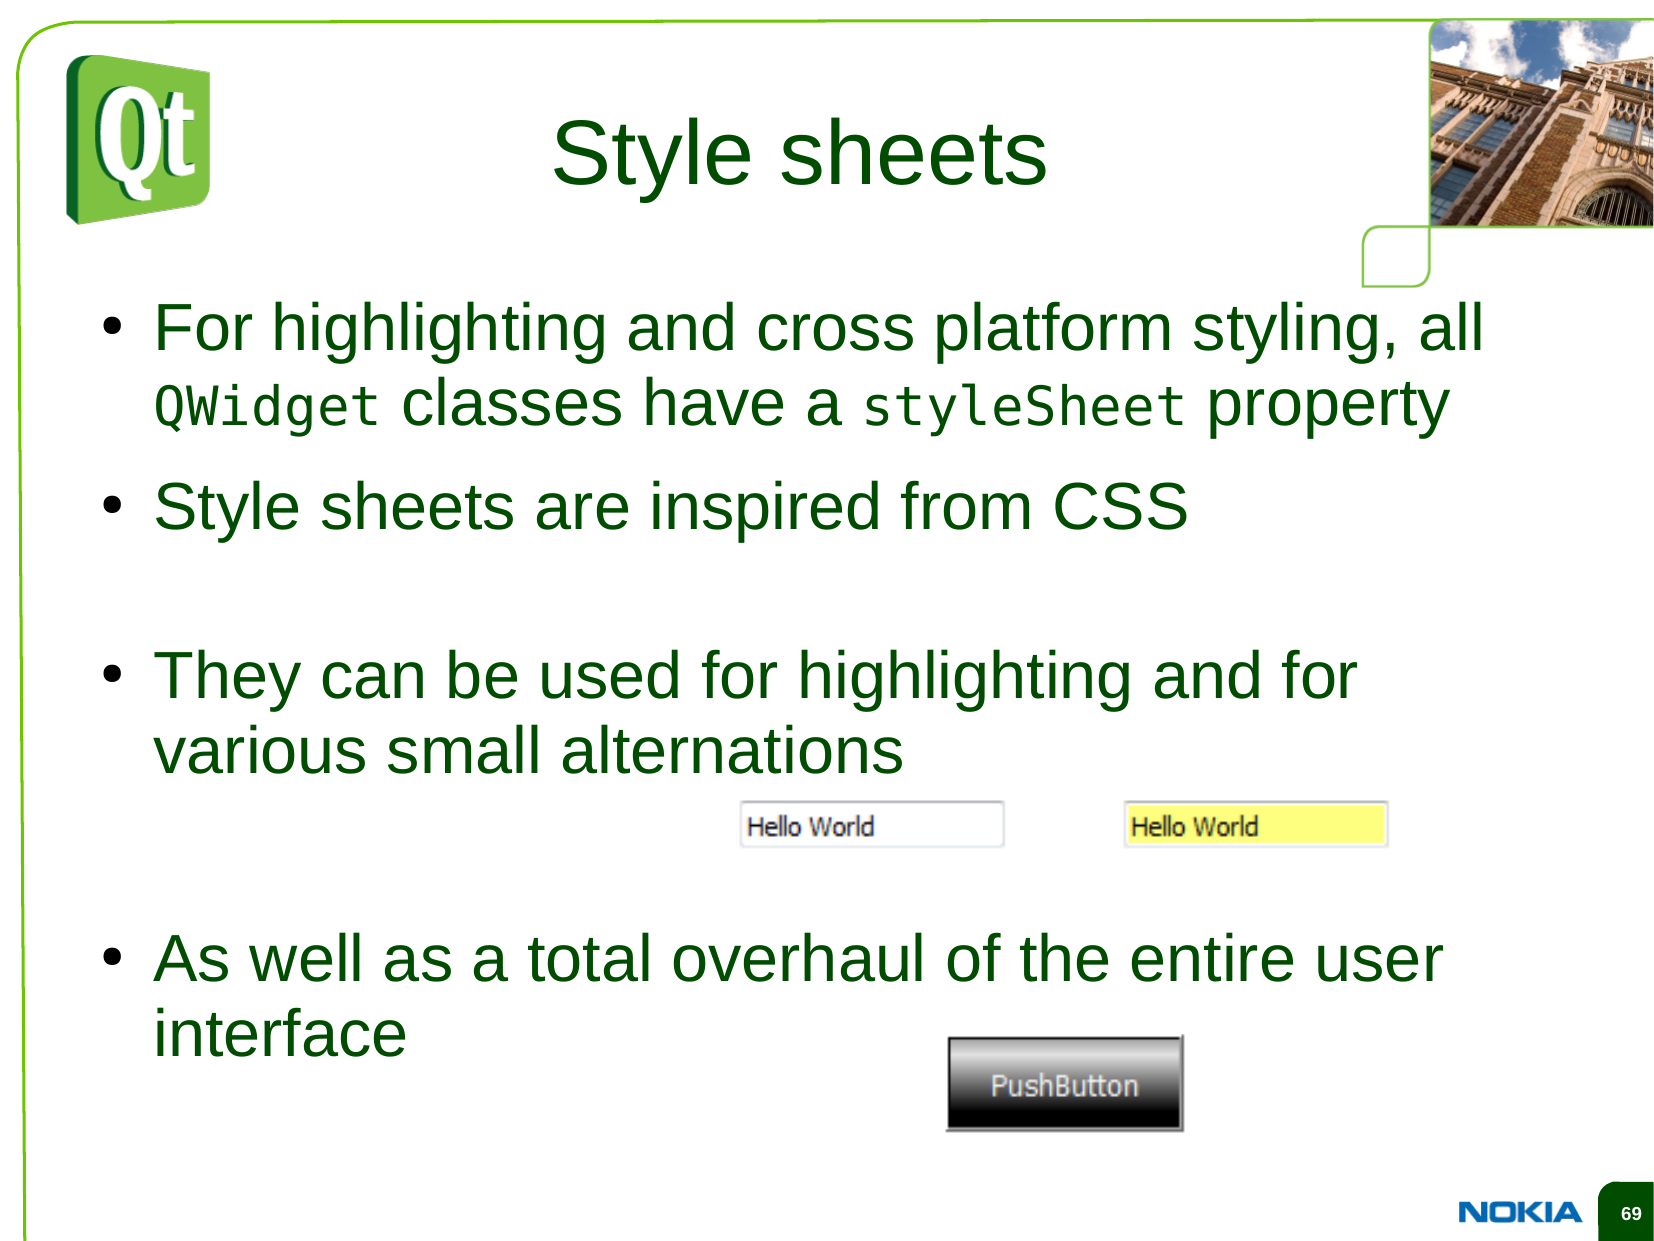

# Style sheets
For highlighting and cross platform styling, all QWidget classes have a styleSheet property
Style sheets are inspired from CSS
They can be used for highlighting and for various small alternations
As well as a total overhaul of the entire user interface